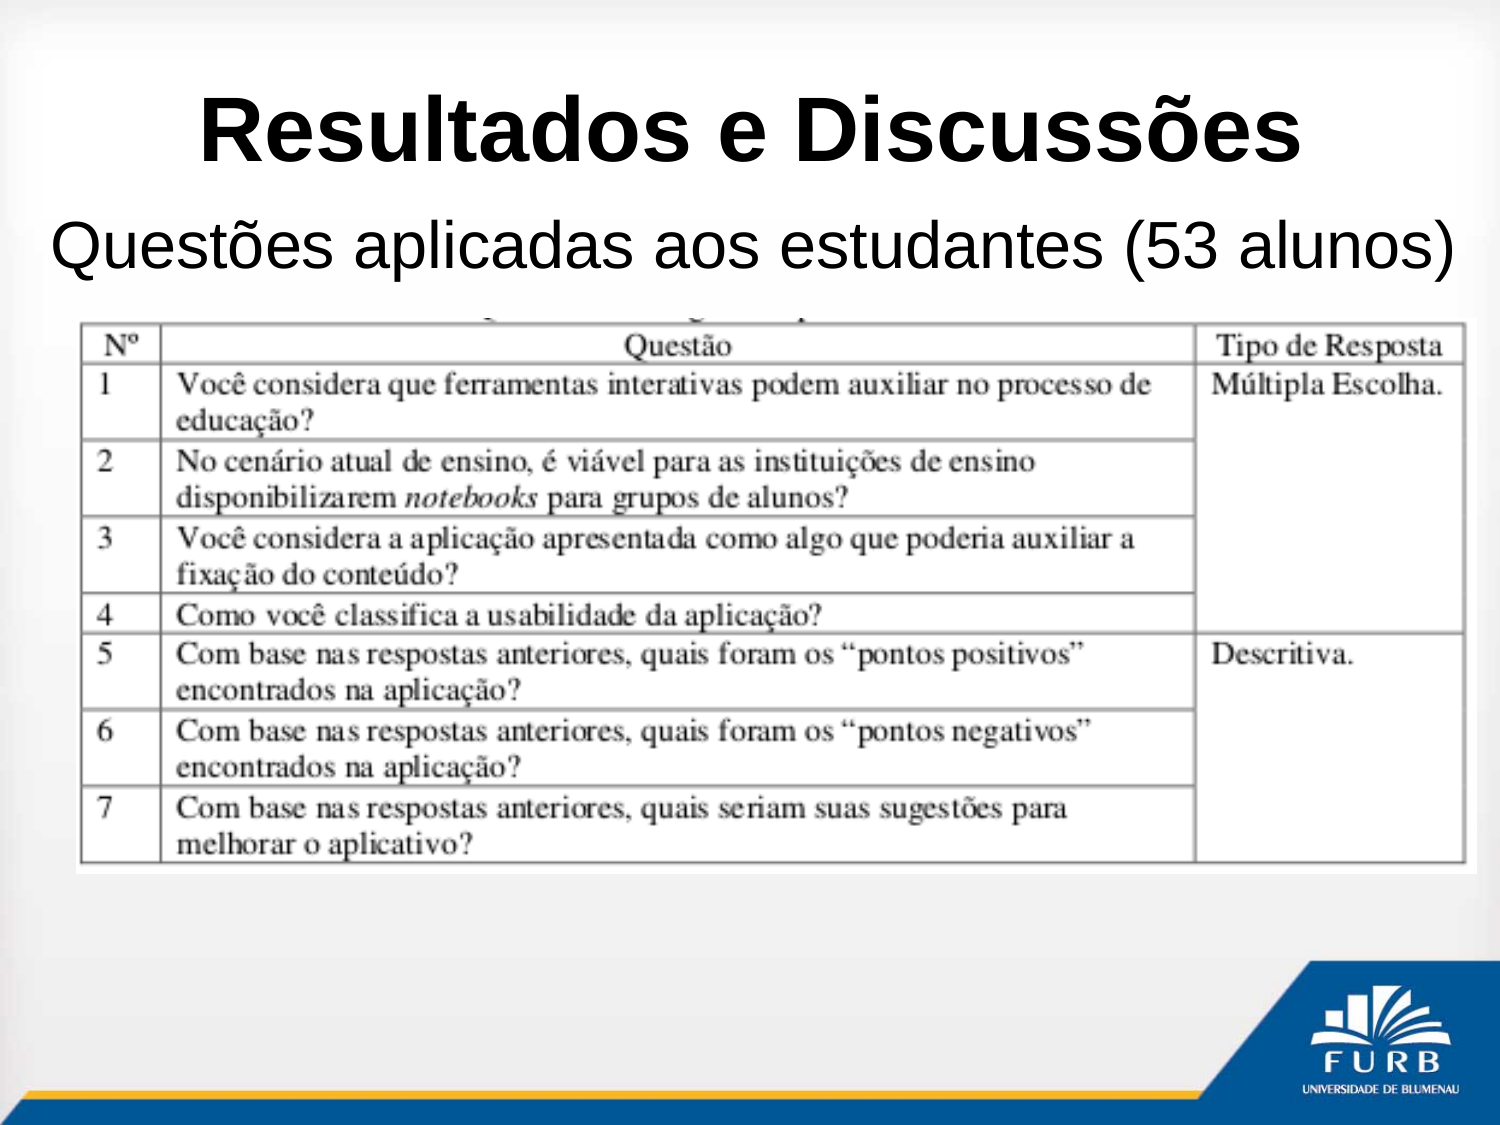

Resultados e Discussões
Questões aplicadas aos estudantes (53 alunos)